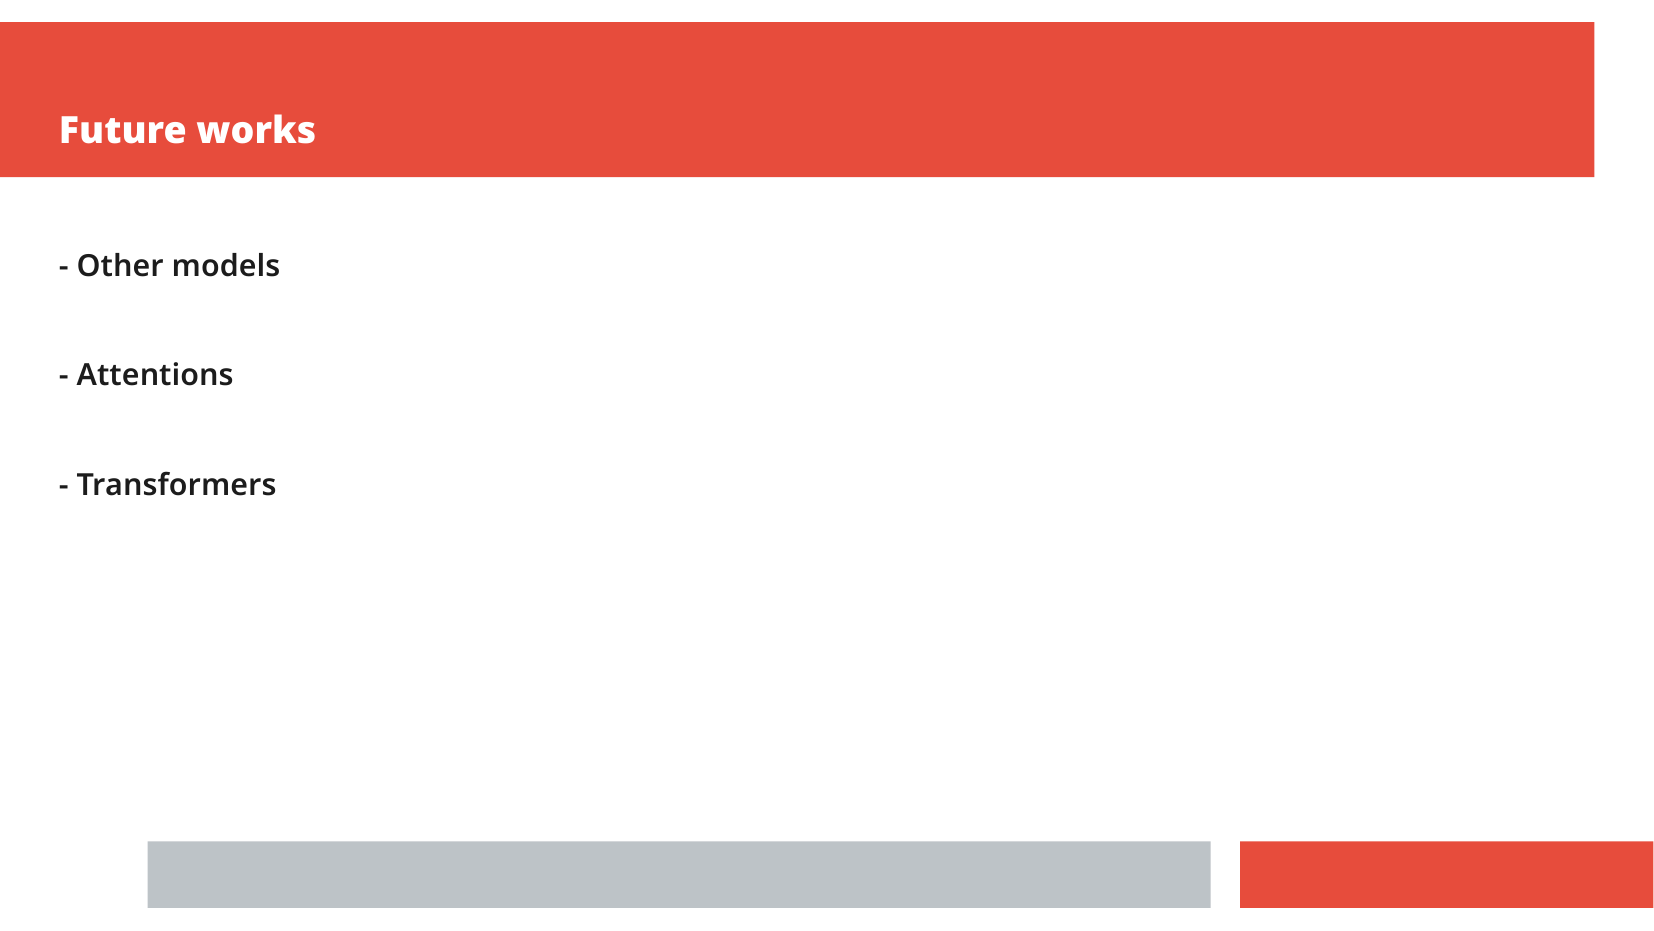

# Future works
- Other models
- Attentions
- Transformers